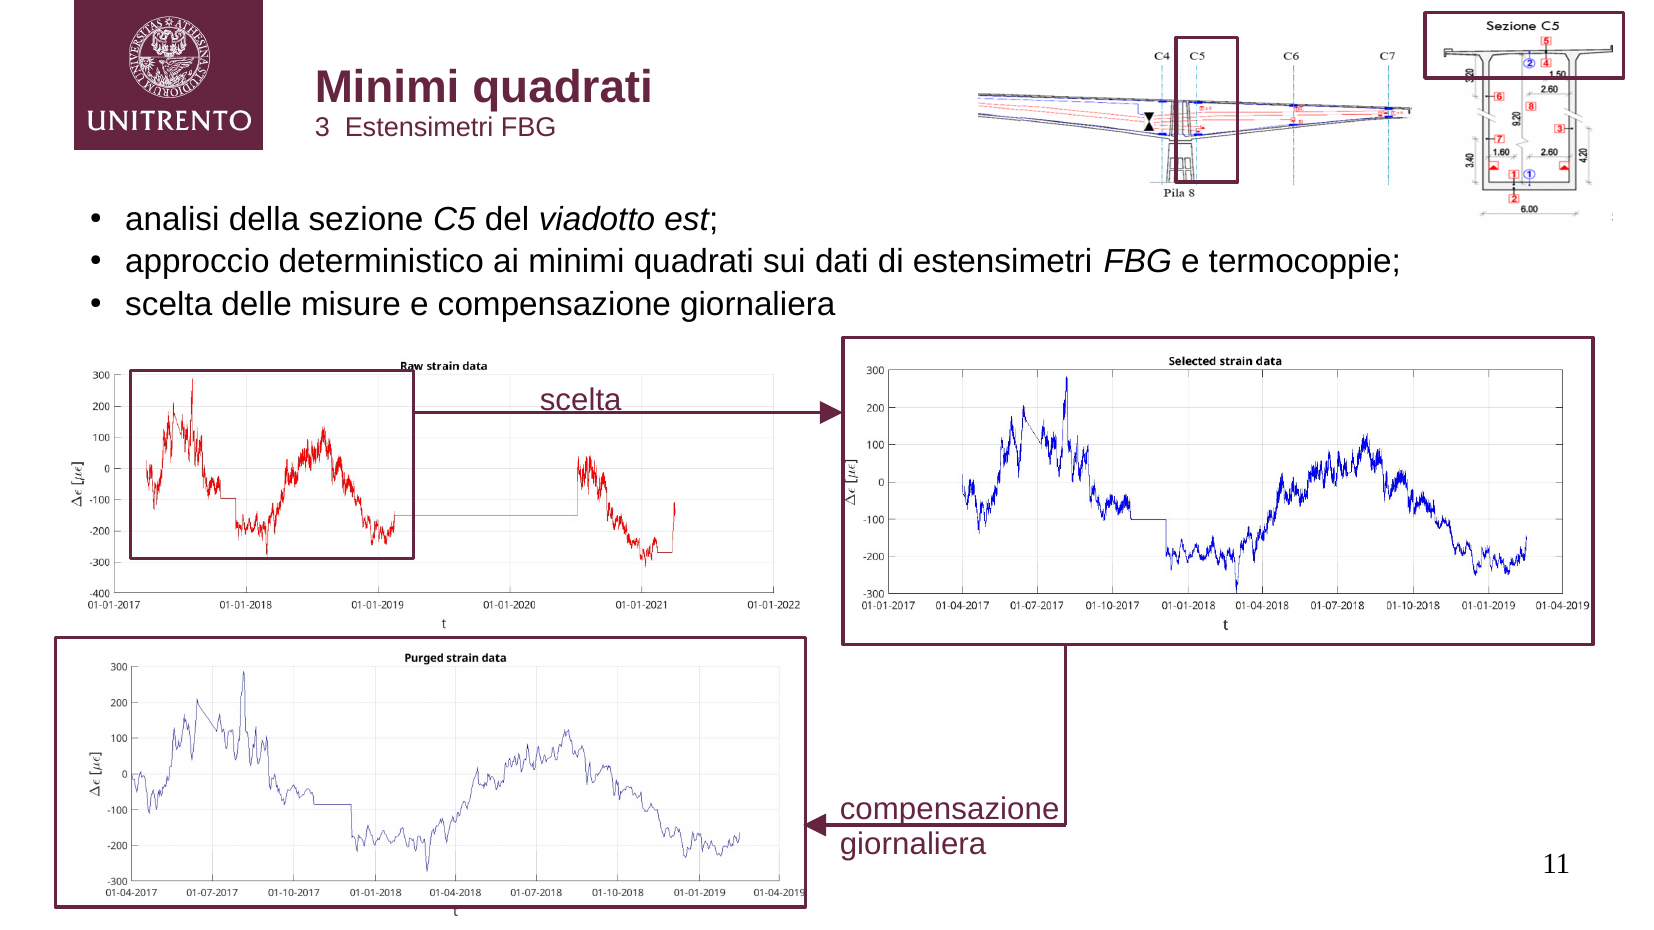

Minimi quadrati
3 Estensimetri FBG
analisi della sezione C5 del viadotto est;
approccio deterministico ai minimi quadrati sui dati di estensimetri FBG e termocoppie;
scelta delle misure e compensazione giornaliera
scelta
compensazione
giornaliera
11